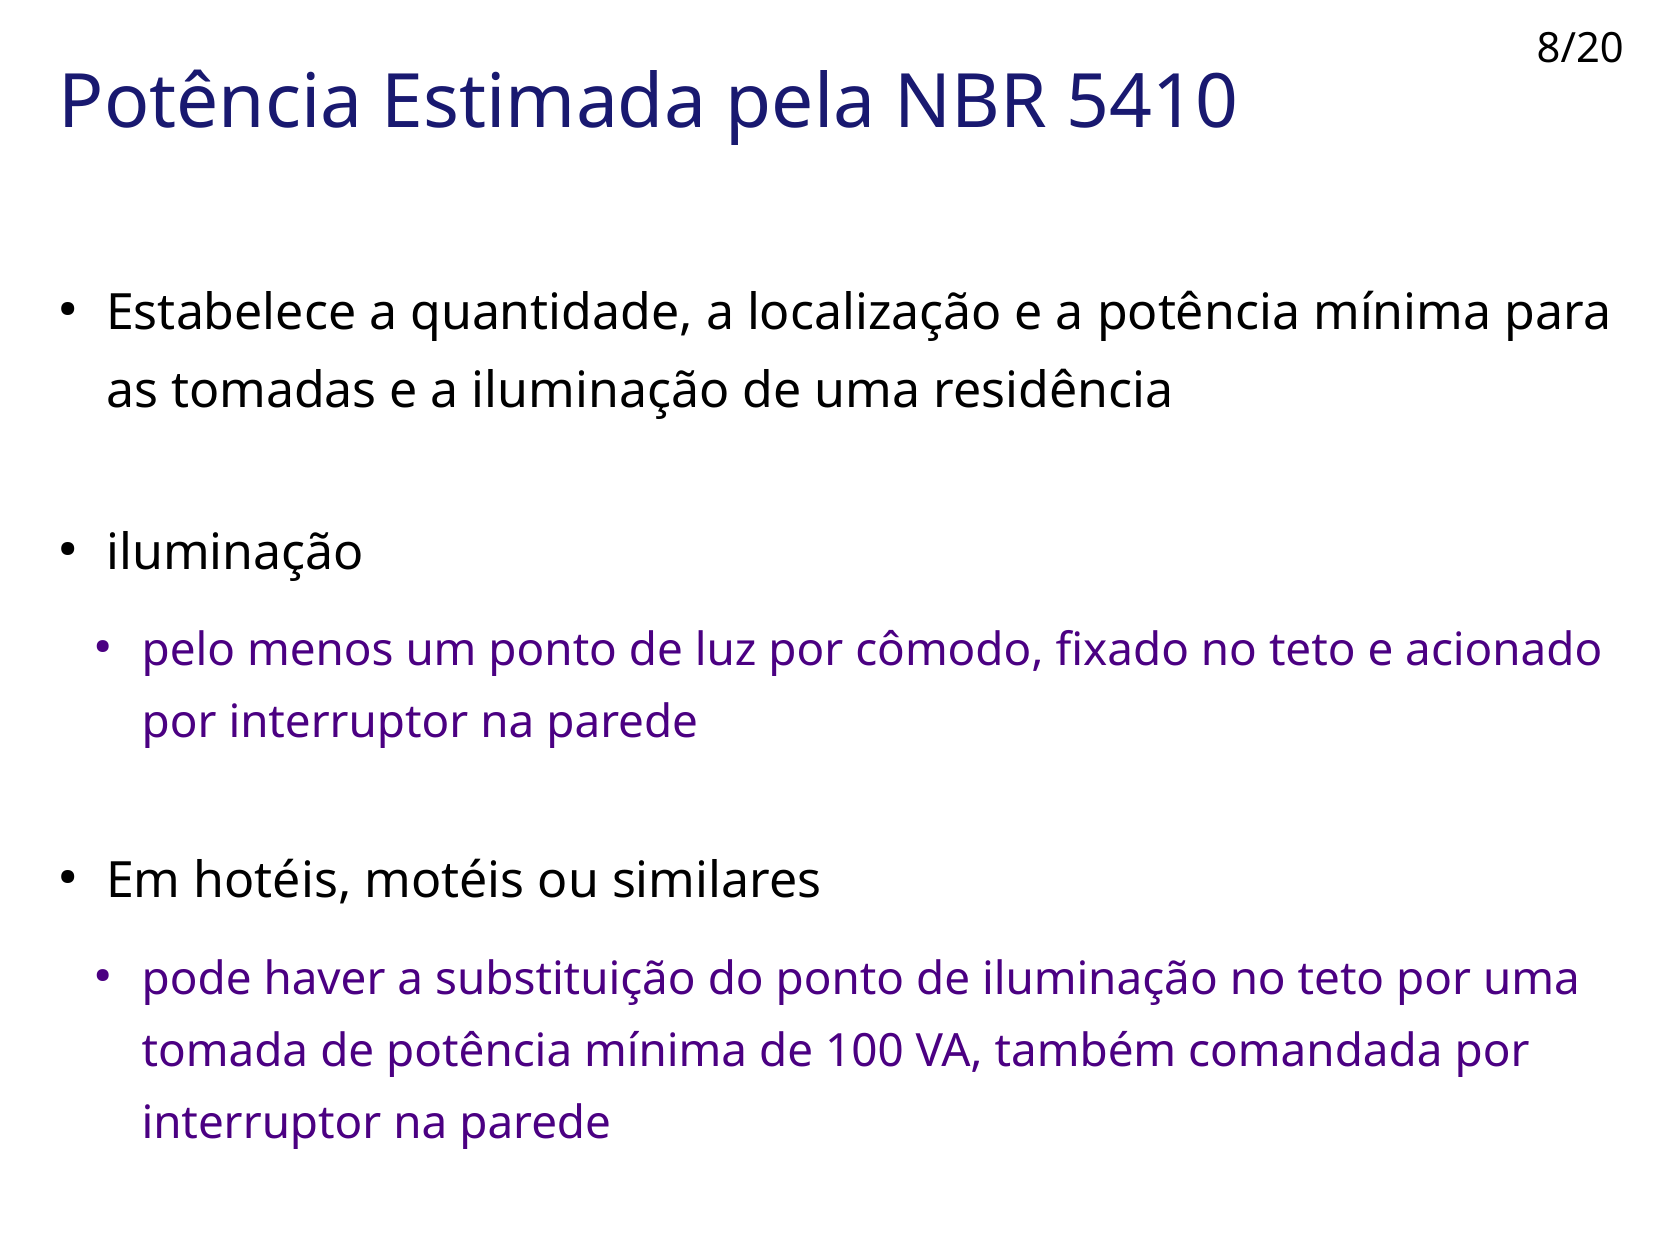

8
# Potência Estimada pela NBR 5410
Estabelece a quantidade, a localização e a potência mínima para as tomadas e a iluminação de uma residência
iluminação
pelo menos um ponto de luz por cômodo, fixado no teto e acionado por interruptor na parede
Em hotéis, motéis ou similares
pode haver a substituição do ponto de iluminação no teto por uma tomada de potência mínima de 100 VA, também comandada por interruptor na parede